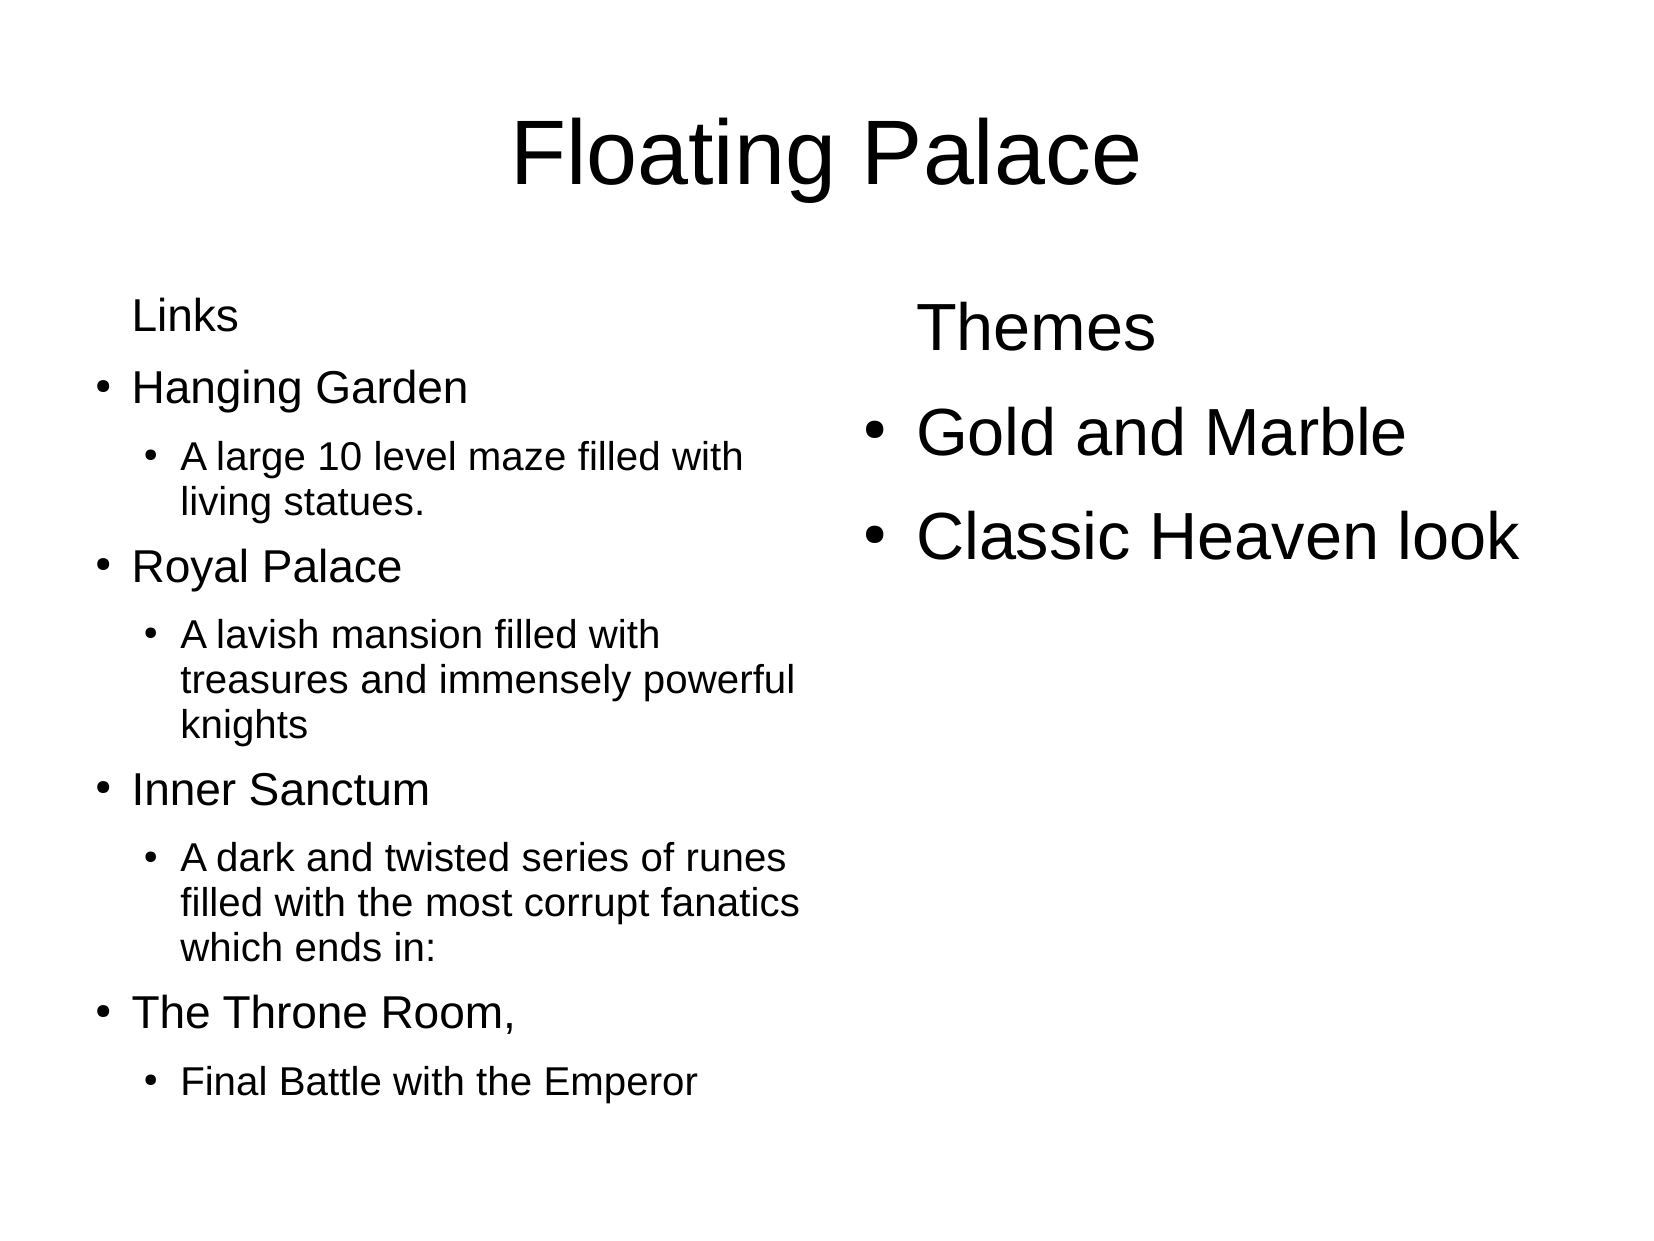

# Floating Palace
Links
Hanging Garden
A large 10 level maze filled with living statues.
Royal Palace
A lavish mansion filled with treasures and immensely powerful knights
Inner Sanctum
A dark and twisted series of runes filled with the most corrupt fanatics which ends in:
The Throne Room,
Final Battle with the Emperor
Themes
Gold and Marble
Classic Heaven look